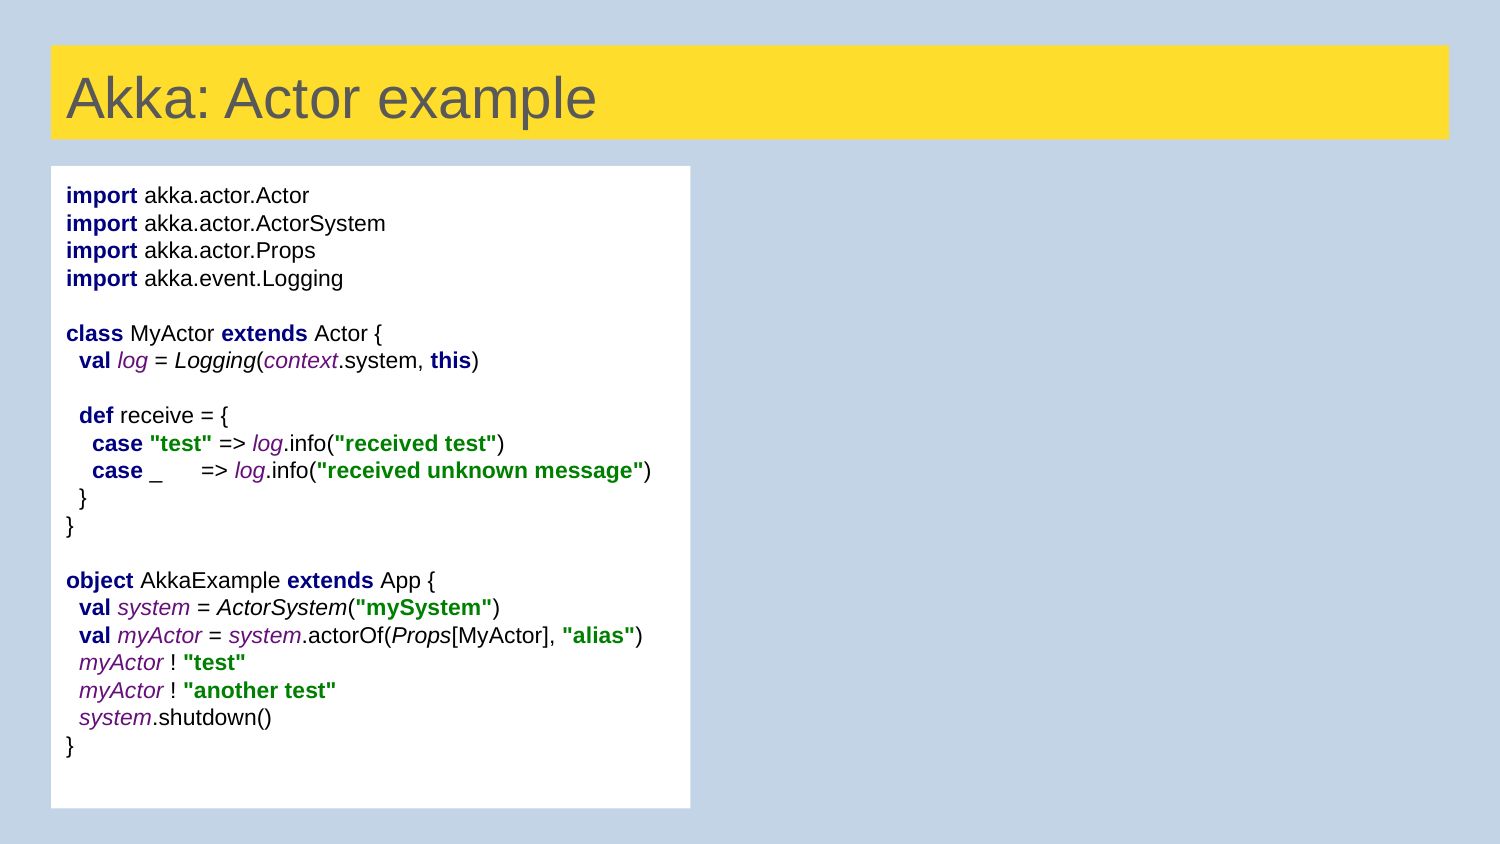

# Akka: Actor example
import akka.actor.Actor
import akka.actor.ActorSystem
import akka.actor.Props
import akka.event.Logging
class MyActor extends Actor {
 val log = Logging(context.system, this)
 def receive = {
 case "test" => log.info("received test")
 case _ => log.info("received unknown message")
 }
}
object AkkaExample extends App {
 val system = ActorSystem("mySystem")
 val myActor = system.actorOf(Props[MyActor], "alias")
 myActor ! "test"
 myActor ! "another test"
 system.shutdown()
}